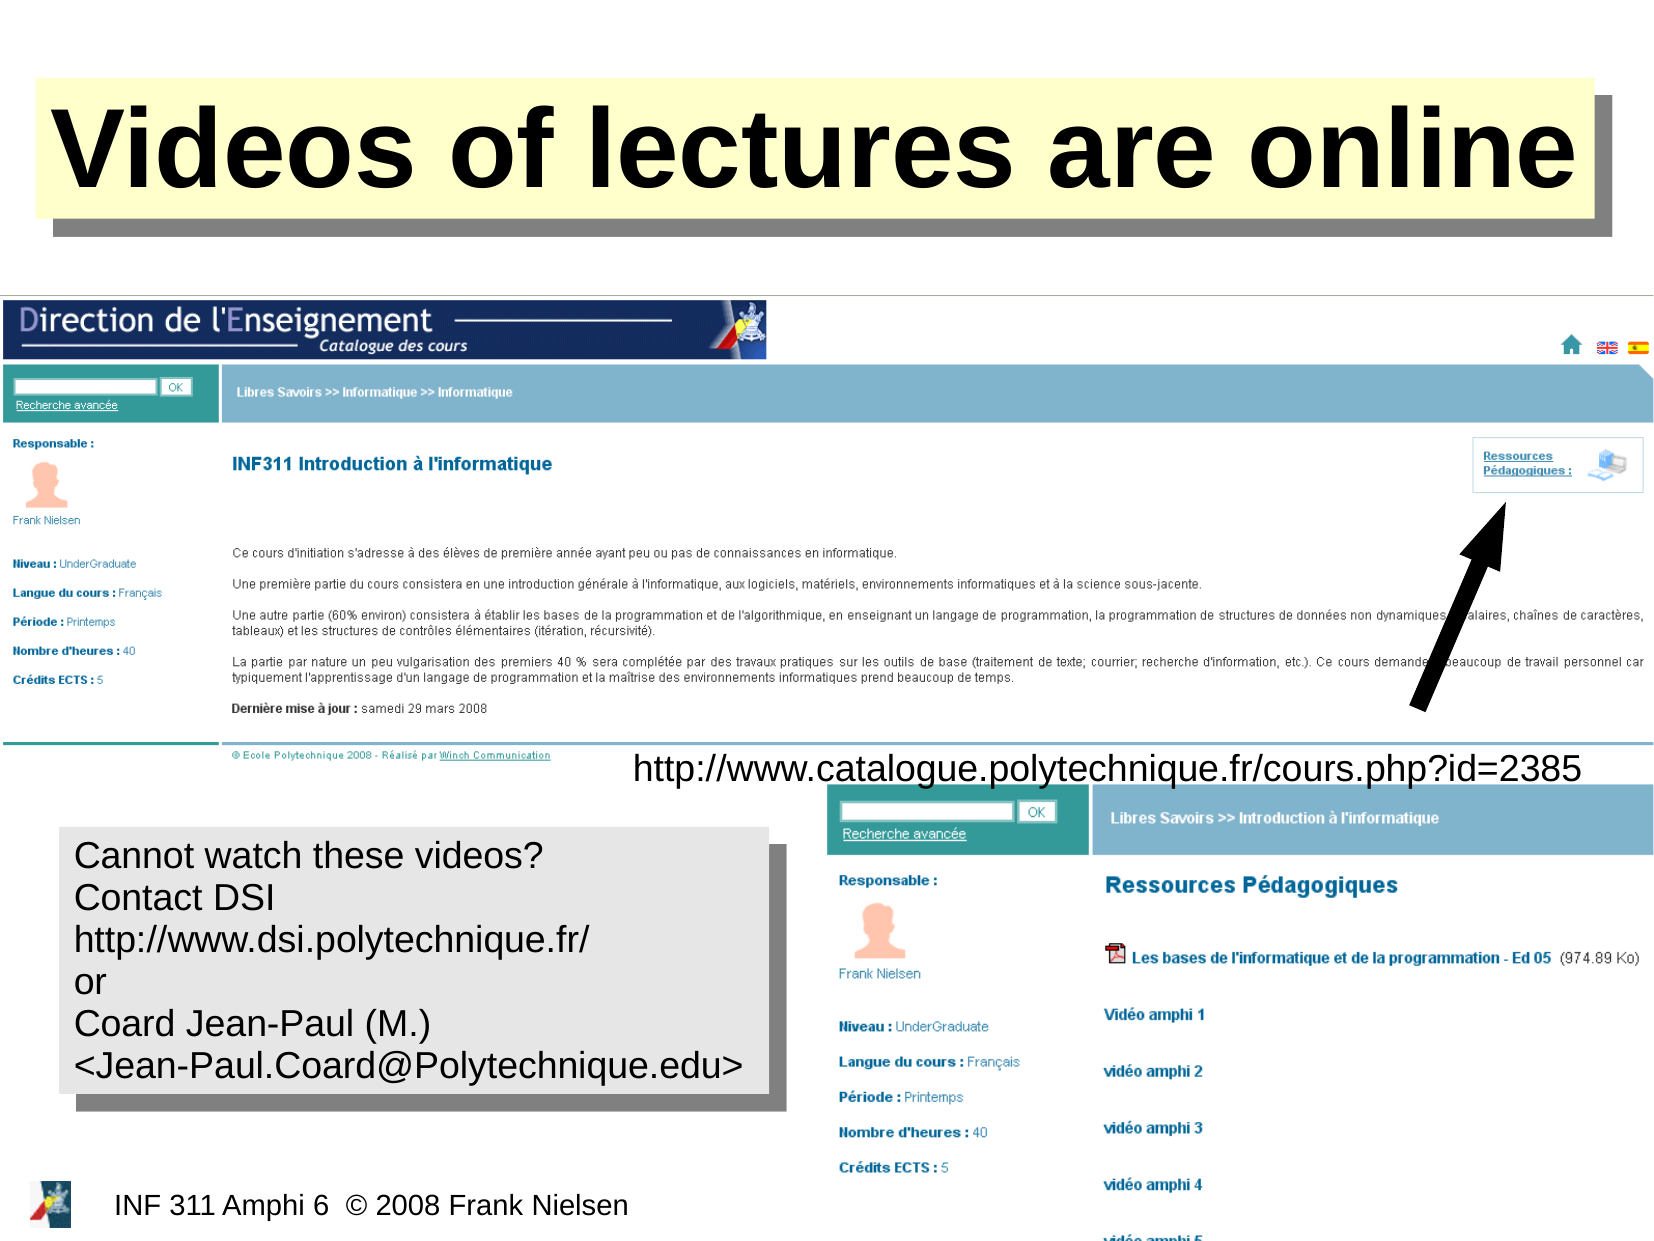

Videos of lectures are online
http://www.catalogue.polytechnique.fr/cours.php?id=2385
Cannot watch these videos?
Contact DSI
http://www.dsi.polytechnique.fr/
or
Coard Jean-Paul (M.)
<Jean-Paul.Coard@Polytechnique.edu>